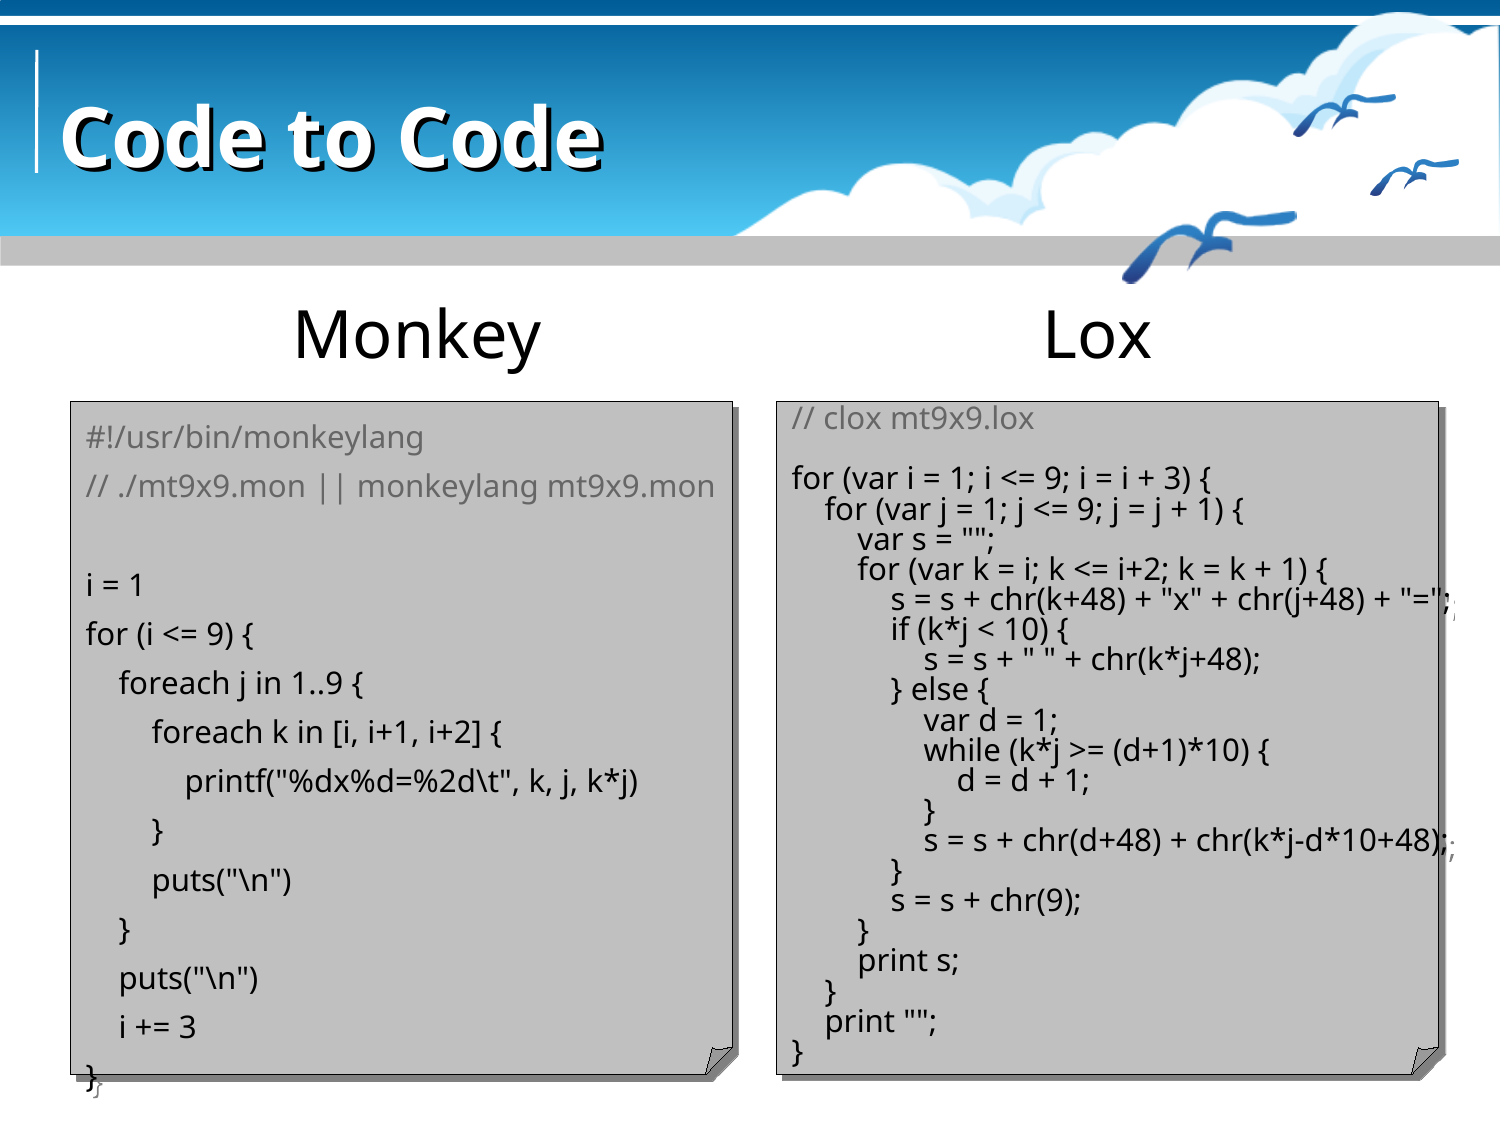

# Code to Code
Lox
Monkey
#!/usr/bin/monkeylang
// ./mt9x9.mon || monkeylang mt9x9.mon
i = 1
for (i <= 9) {
 foreach j in 1..9 {
 foreach k in [i, i+1, i+2] {
 printf("%dx%d=%2d\t", k, j, k*j)
 }
 puts("\n")
 }
 puts("\n")
 i += 3
}
// clox mt9x9.lox
for (var i = 1; i <= 9; i = i + 3) {
 for (var j = 1; j <= 9; j = j + 1) {
 var s = "";
 for (var k = i; k <= i+2; k = k + 1) {
 s = s + chr(k+48) + "x" + chr(j+48) + "=";
 if (k*j < 10) {
 s = s + " " + chr(k*j+48);
 } else {
 var d = 1;
 while (k*j >= (d+1)*10) {
 d = d + 1;
 }
 s = s + chr(d+48) + chr(k*j-d*10+48);
 }
 s = s + chr(9);
 }
 print s;
 }
 print "";
}